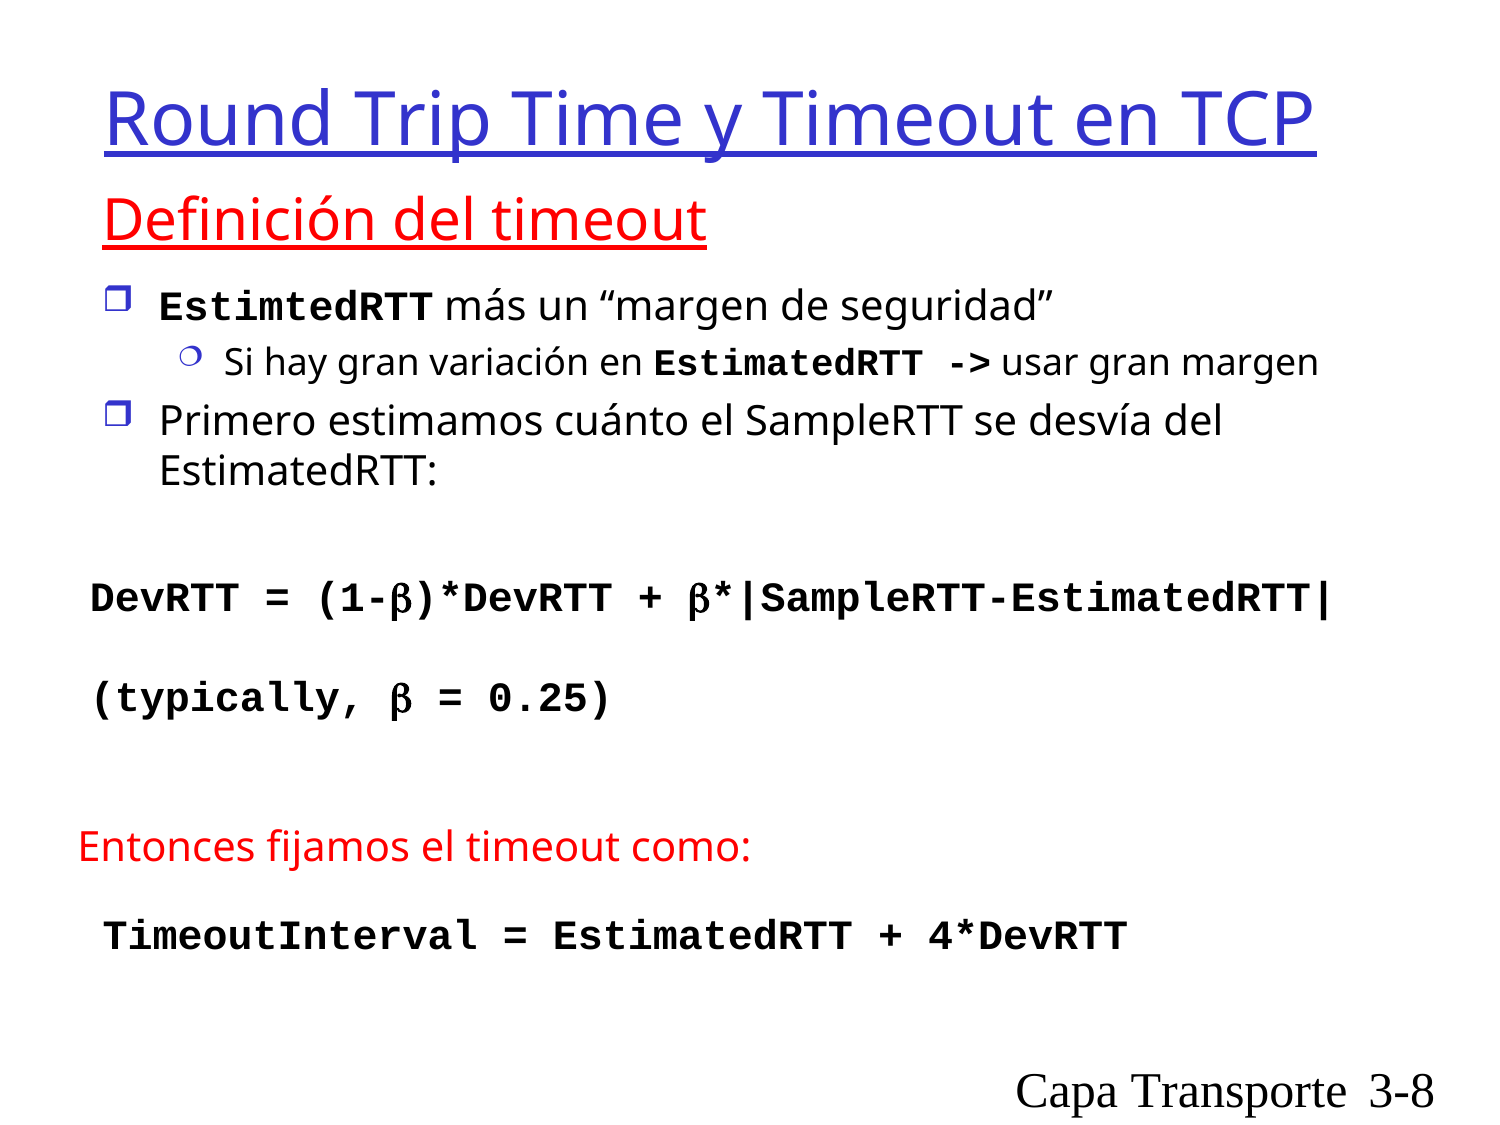

# Round Trip Time y Timeout en TCP
Definición del timeout
EstimtedRTT más un “margen de seguridad”
Si hay gran variación en EstimatedRTT -> usar gran margen
Primero estimamos cuánto el SampleRTT se desvía del EstimatedRTT:
DevRTT = (1-)*DevRTT + *|SampleRTT-EstimatedRTT|
(typically,  = 0.25)
Entonces fijamos el timeout como:
TimeoutInterval = EstimatedRTT + 4*DevRTT
8